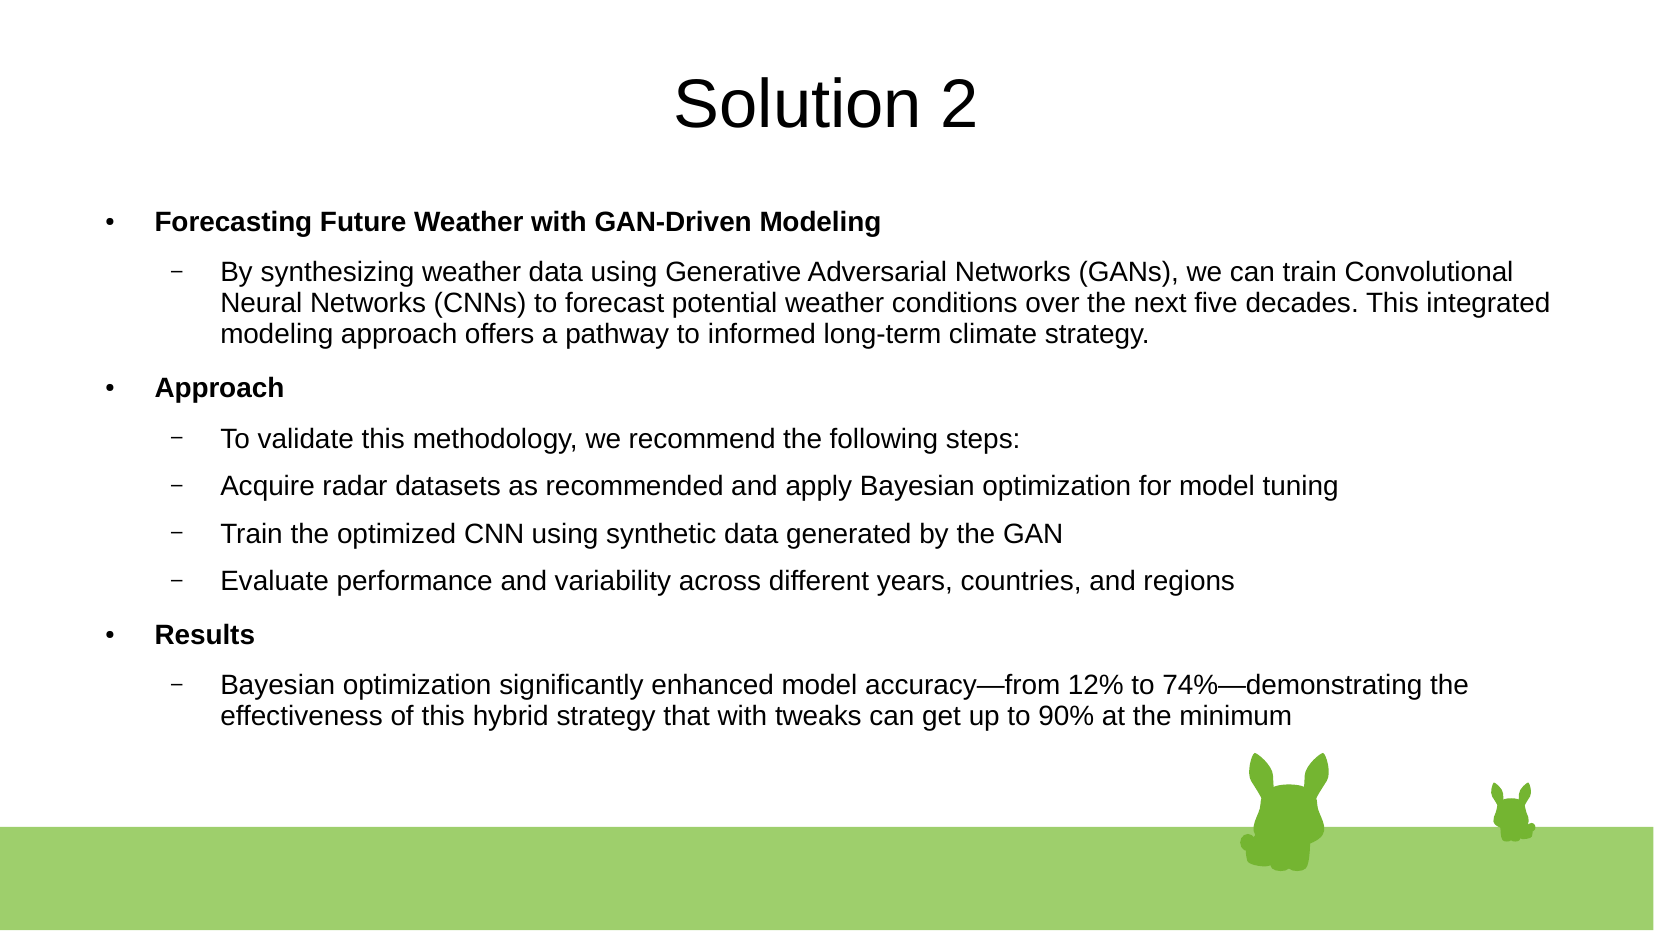

# Solution 2
Forecasting Future Weather with GAN-Driven Modeling
By synthesizing weather data using Generative Adversarial Networks (GANs), we can train Convolutional Neural Networks (CNNs) to forecast potential weather conditions over the next five decades. This integrated modeling approach offers a pathway to informed long-term climate strategy.
Approach
To validate this methodology, we recommend the following steps:
Acquire radar datasets as recommended and apply Bayesian optimization for model tuning
Train the optimized CNN using synthetic data generated by the GAN
Evaluate performance and variability across different years, countries, and regions
Results
Bayesian optimization significantly enhanced model accuracy—from 12% to 74%—demonstrating the effectiveness of this hybrid strategy that with tweaks can get up to 90% at the minimum